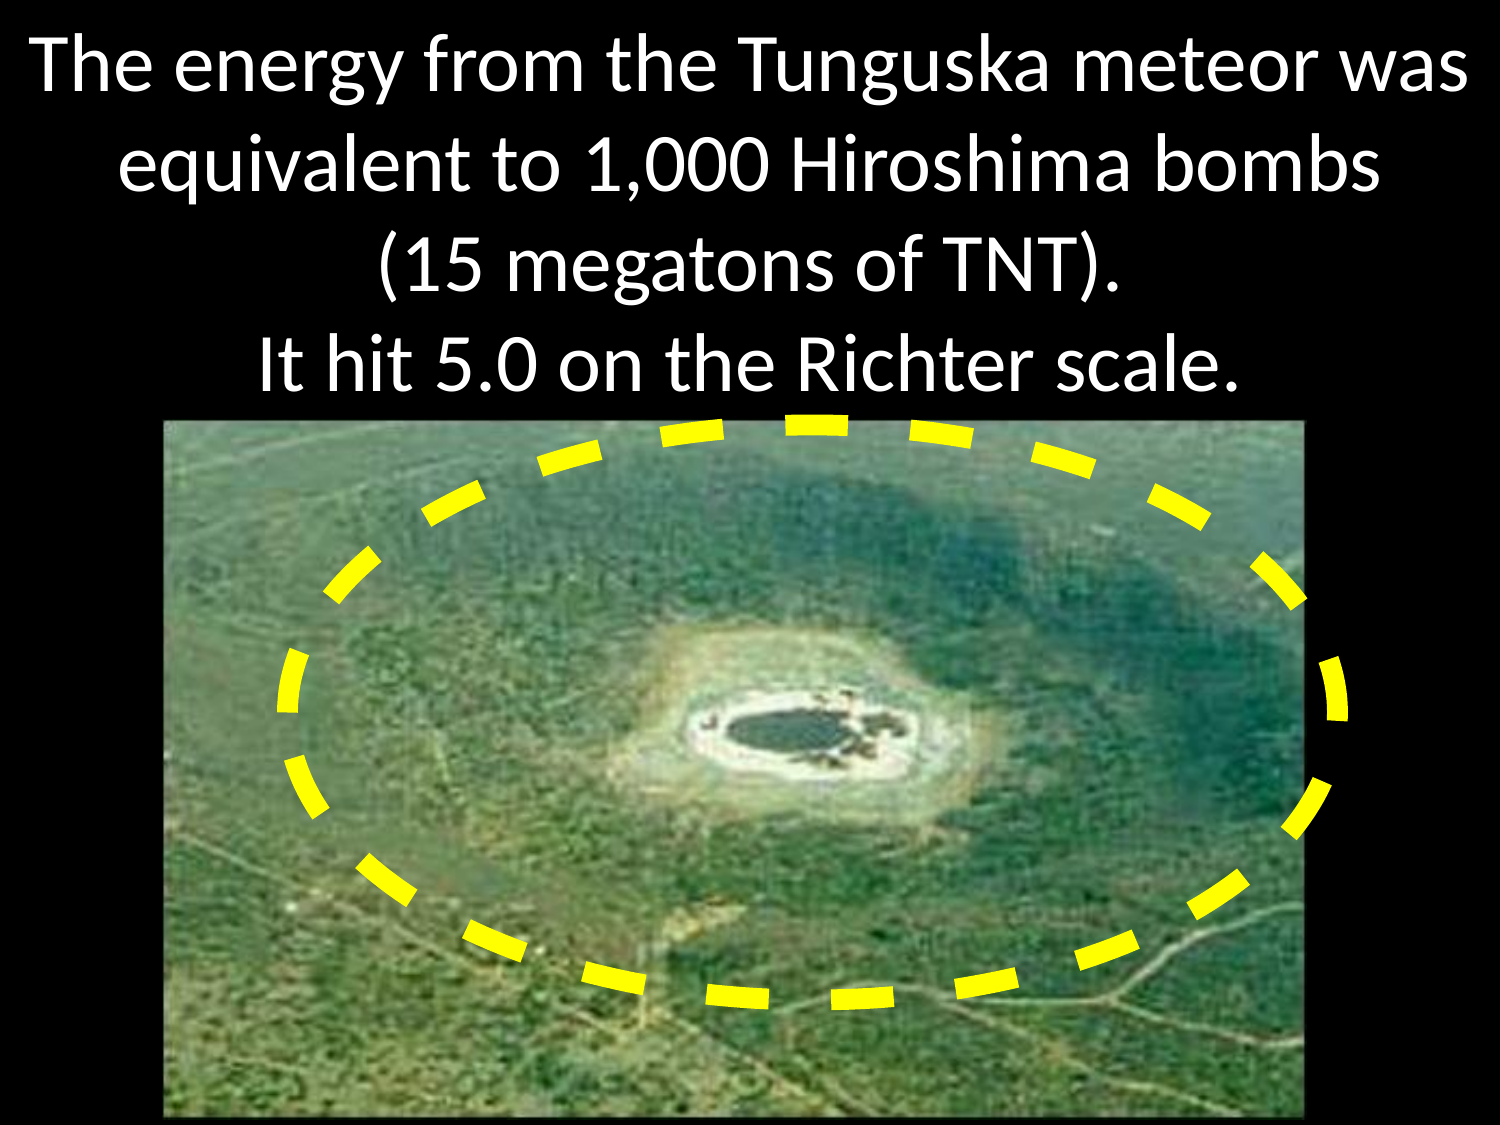

The energy from the Tunguska meteor was equivalent to 1,000 Hiroshima bombs
(15 megatons of TNT).
It hit 5.0 on the Richter scale.